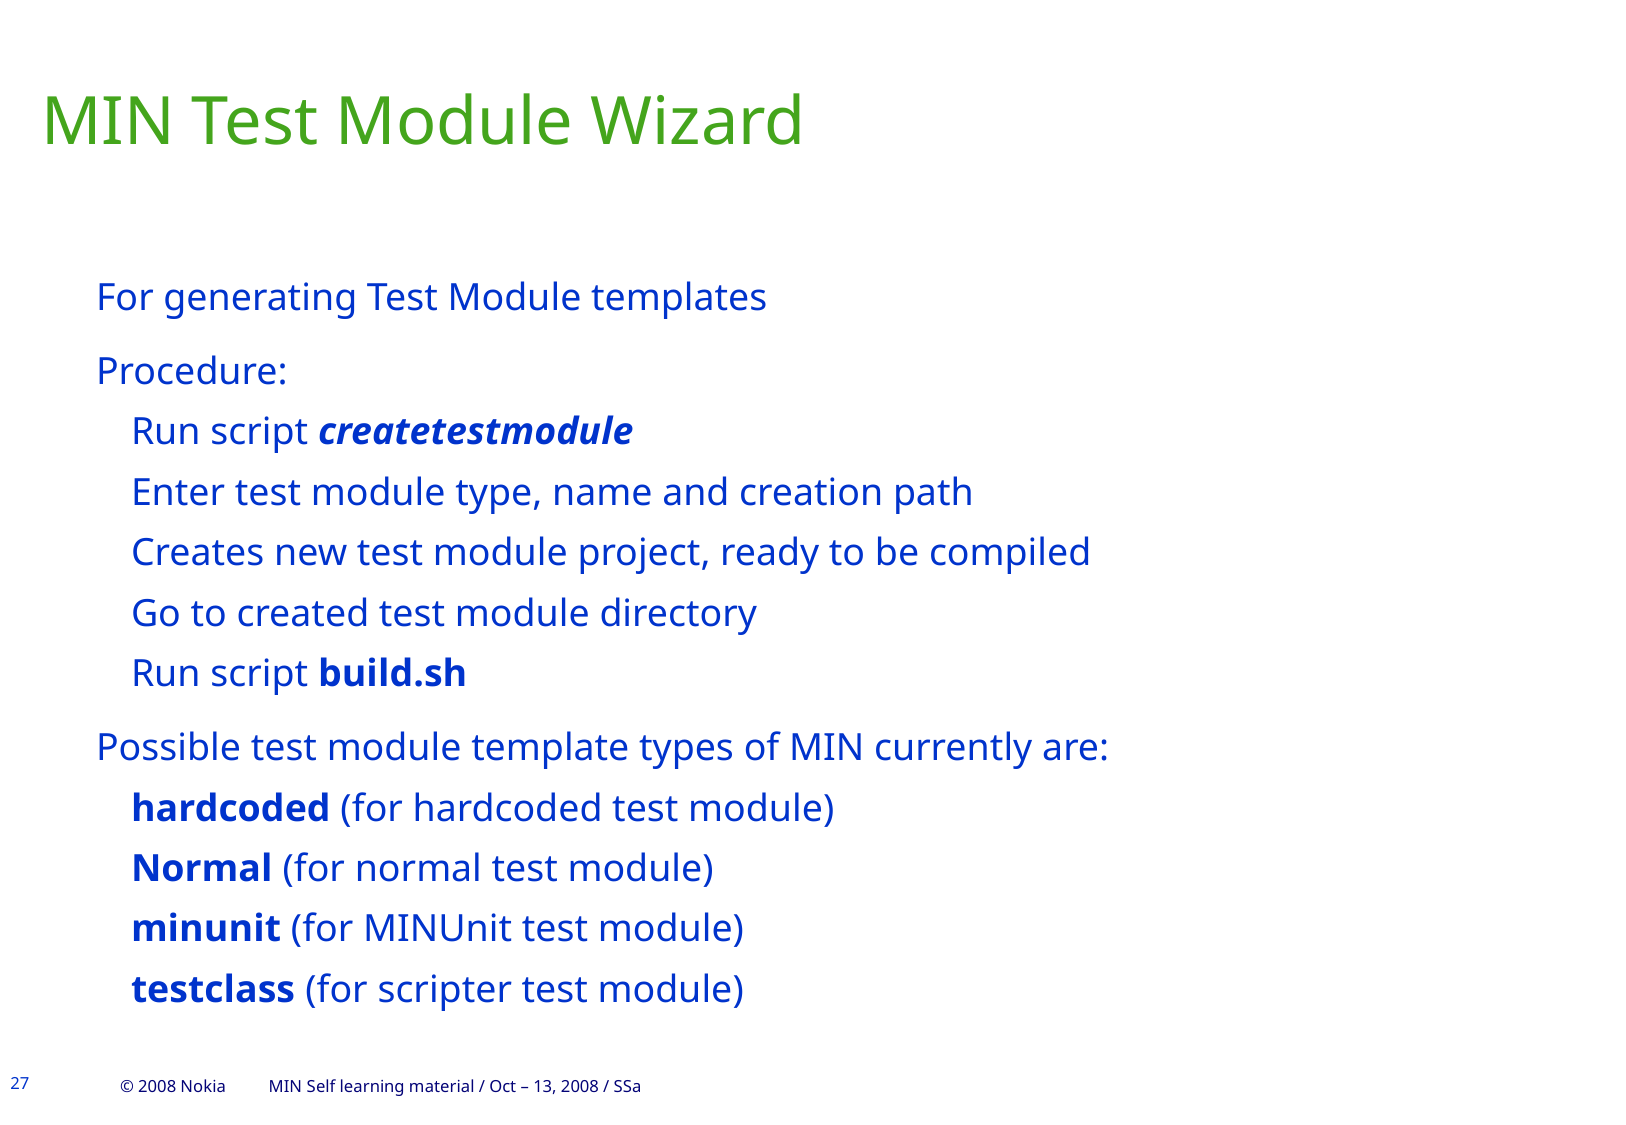

# MIN Test Module Wizard
For generating Test Module templates
Procedure:
Run script createtestmodule
Enter test module type, name and creation path
Creates new test module project, ready to be compiled
Go to created test module directory
Run script build.sh
Possible test module template types of MIN currently are:
hardcoded (for hardcoded test module)
Normal (for normal test module)
minunit (for MINUnit test module)
testclass (for scripter test module)